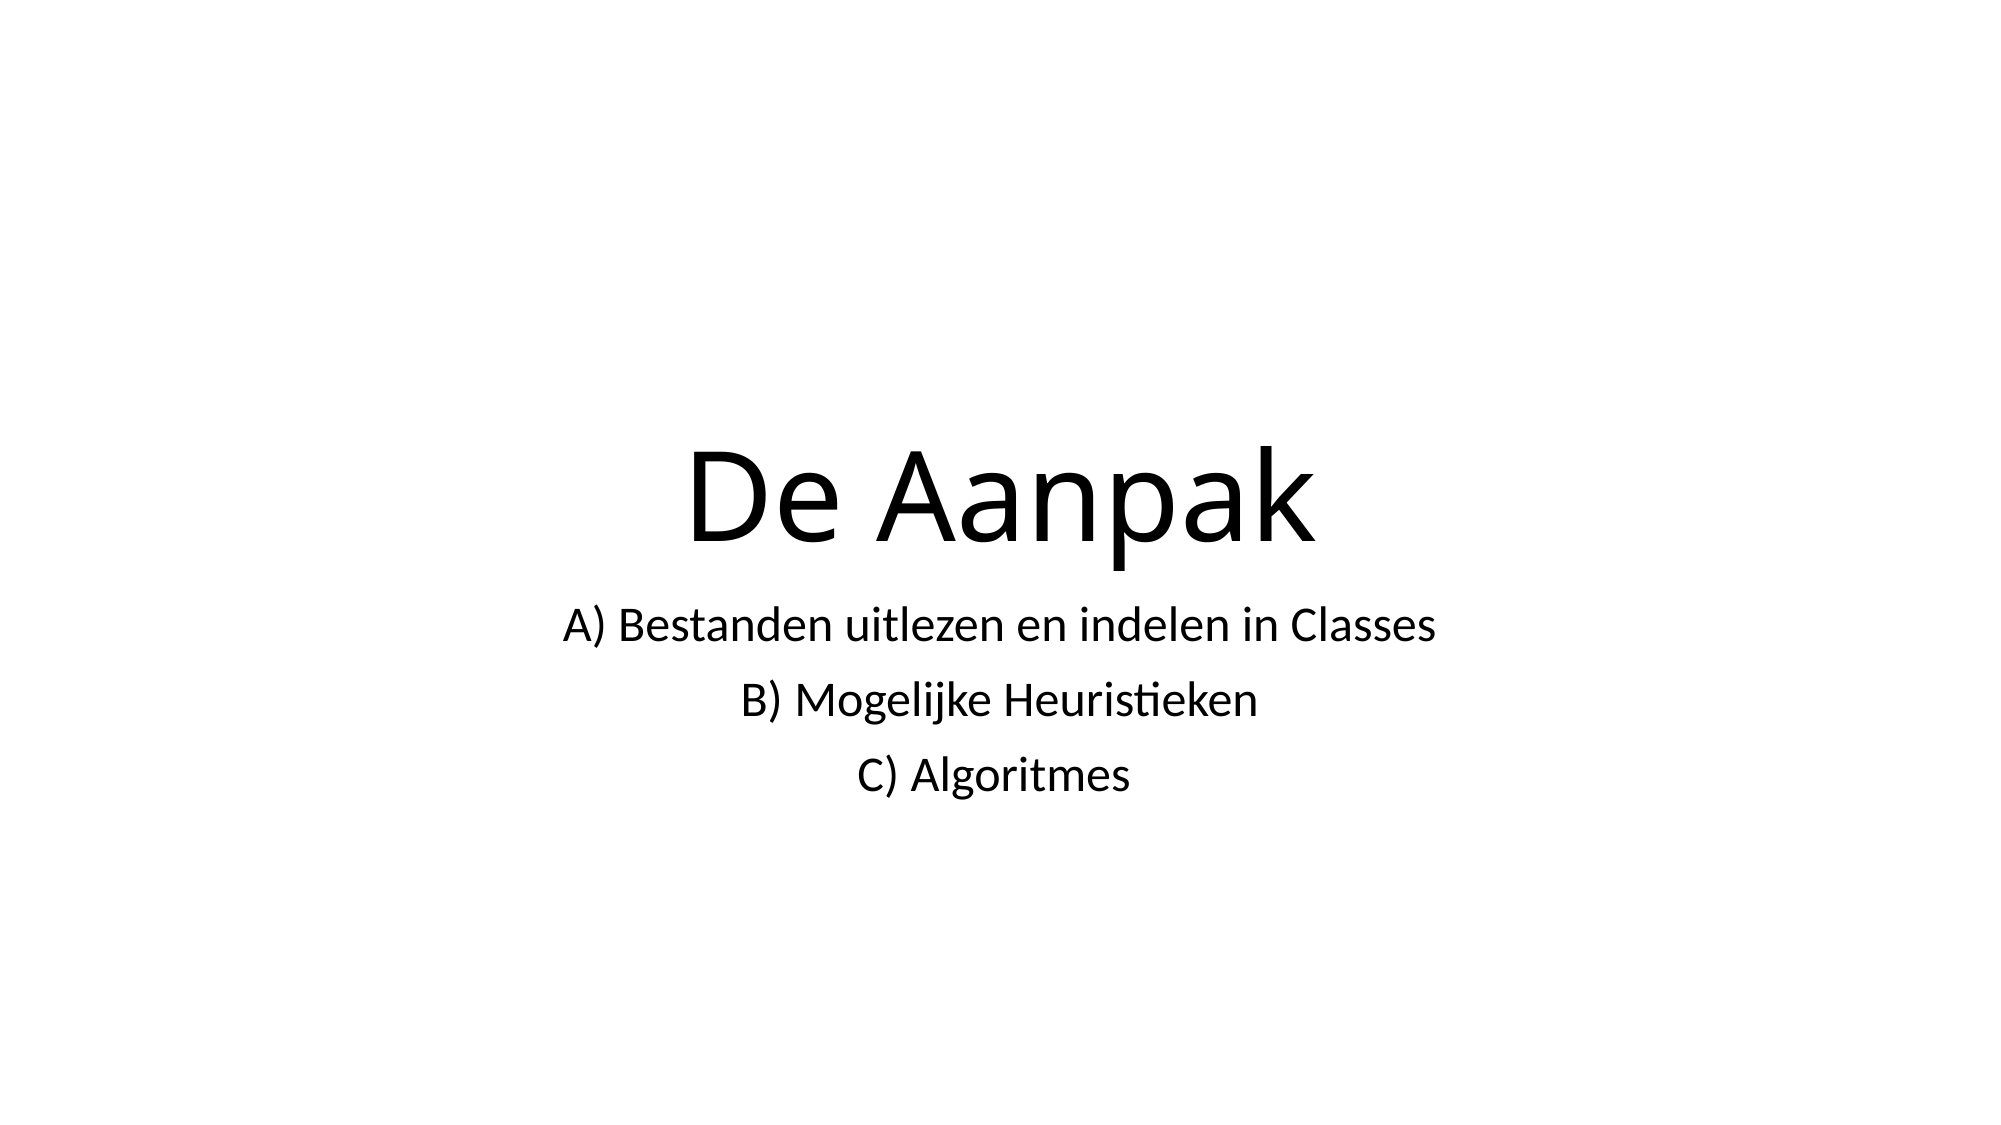

# De Aanpak
A) Bestanden uitlezen en indelen in Classes
B) Mogelijke Heuristieken
C) Algoritmes